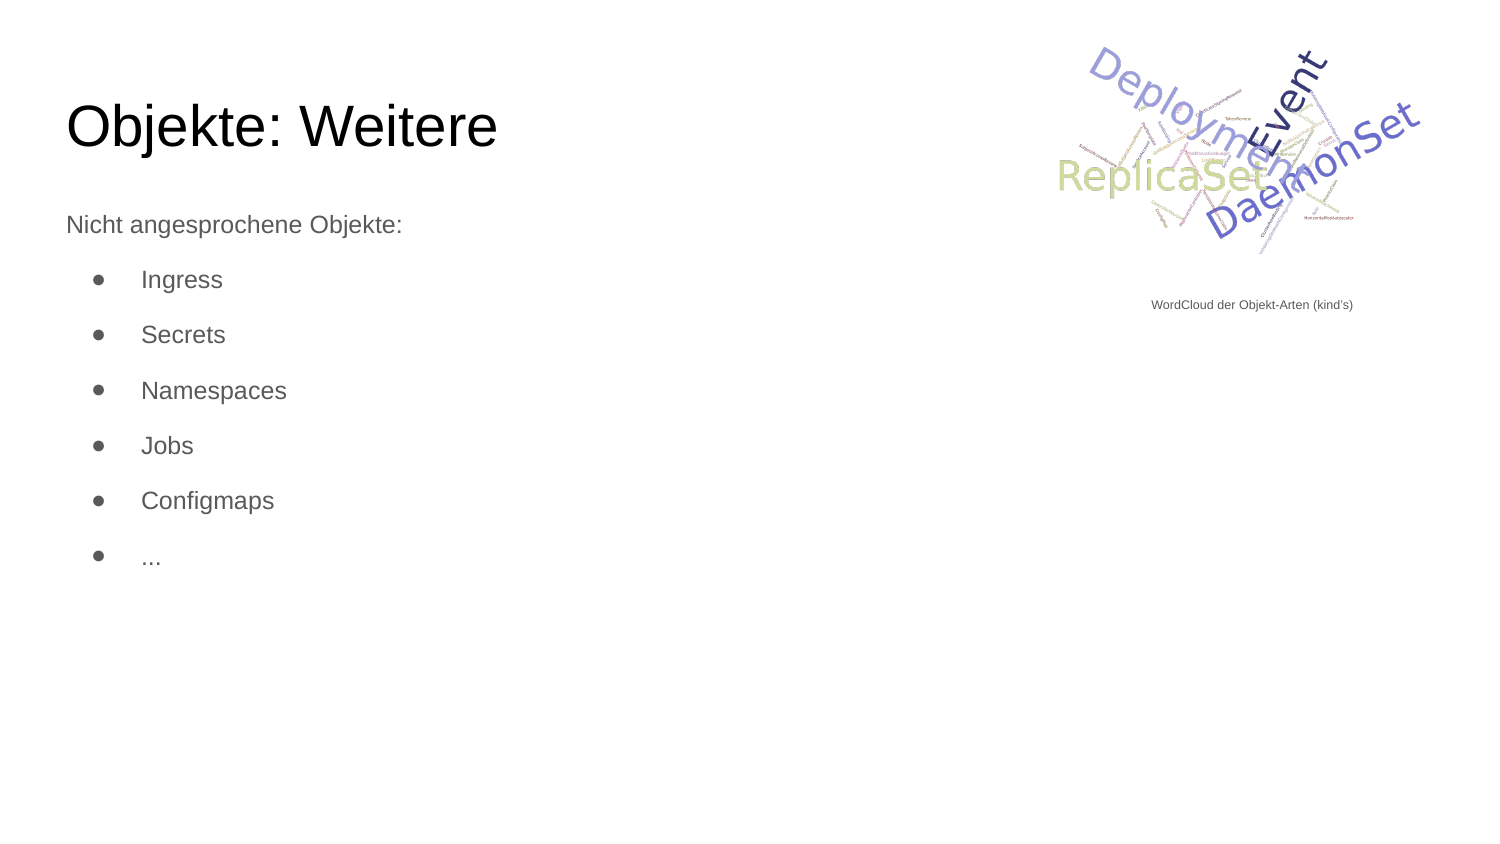

# Objekte: Weitere
Nicht angesprochene Objekte:
Ingress
Secrets
Namespaces
Jobs
Configmaps
...
WordCloud der Objekt-Arten (kind’s)